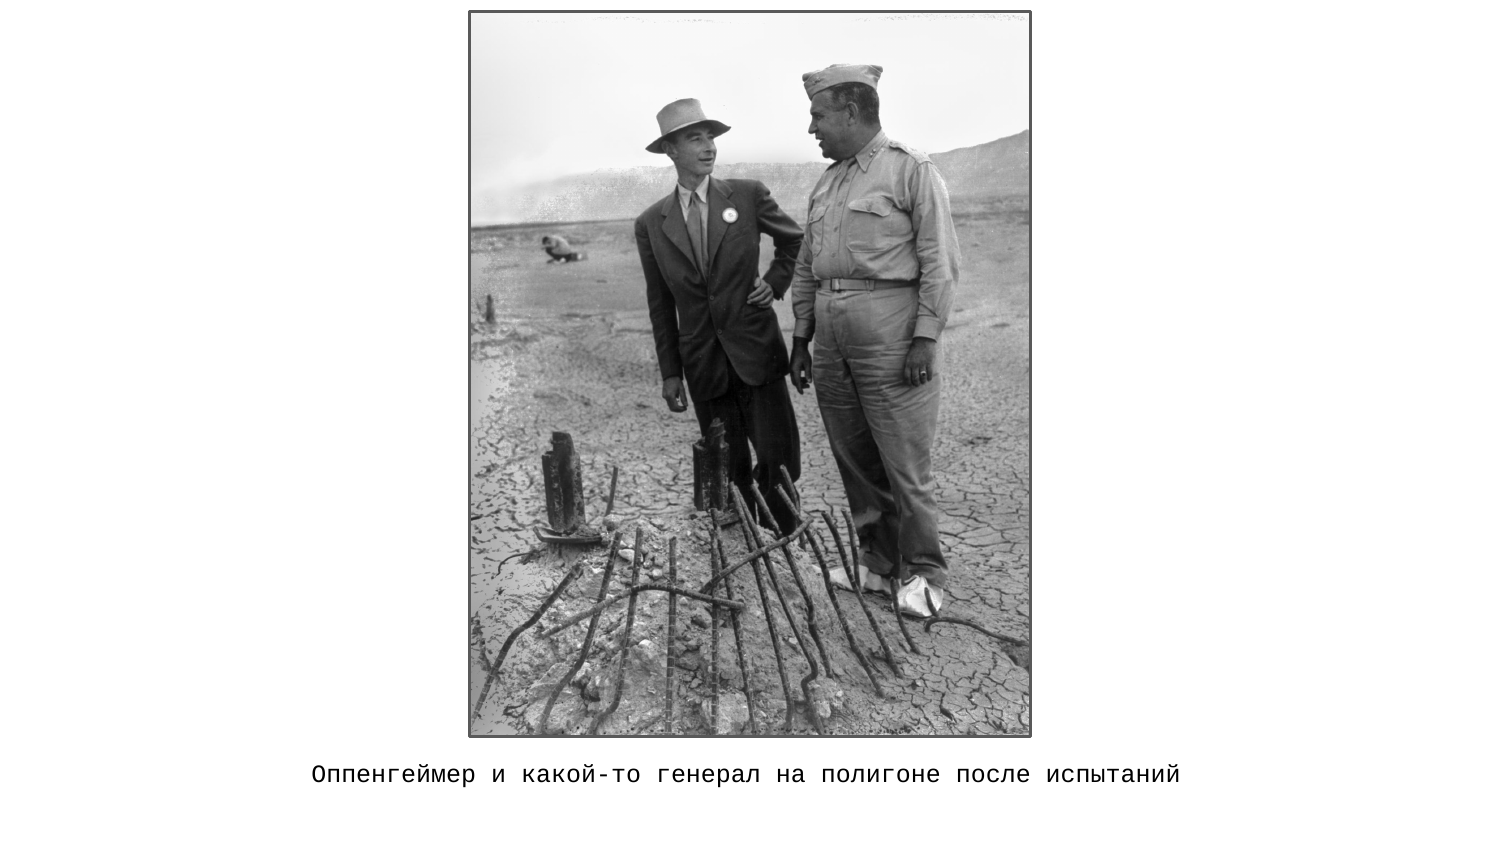

Оппенгеймер и какой-то генерал на полигоне после испытаний